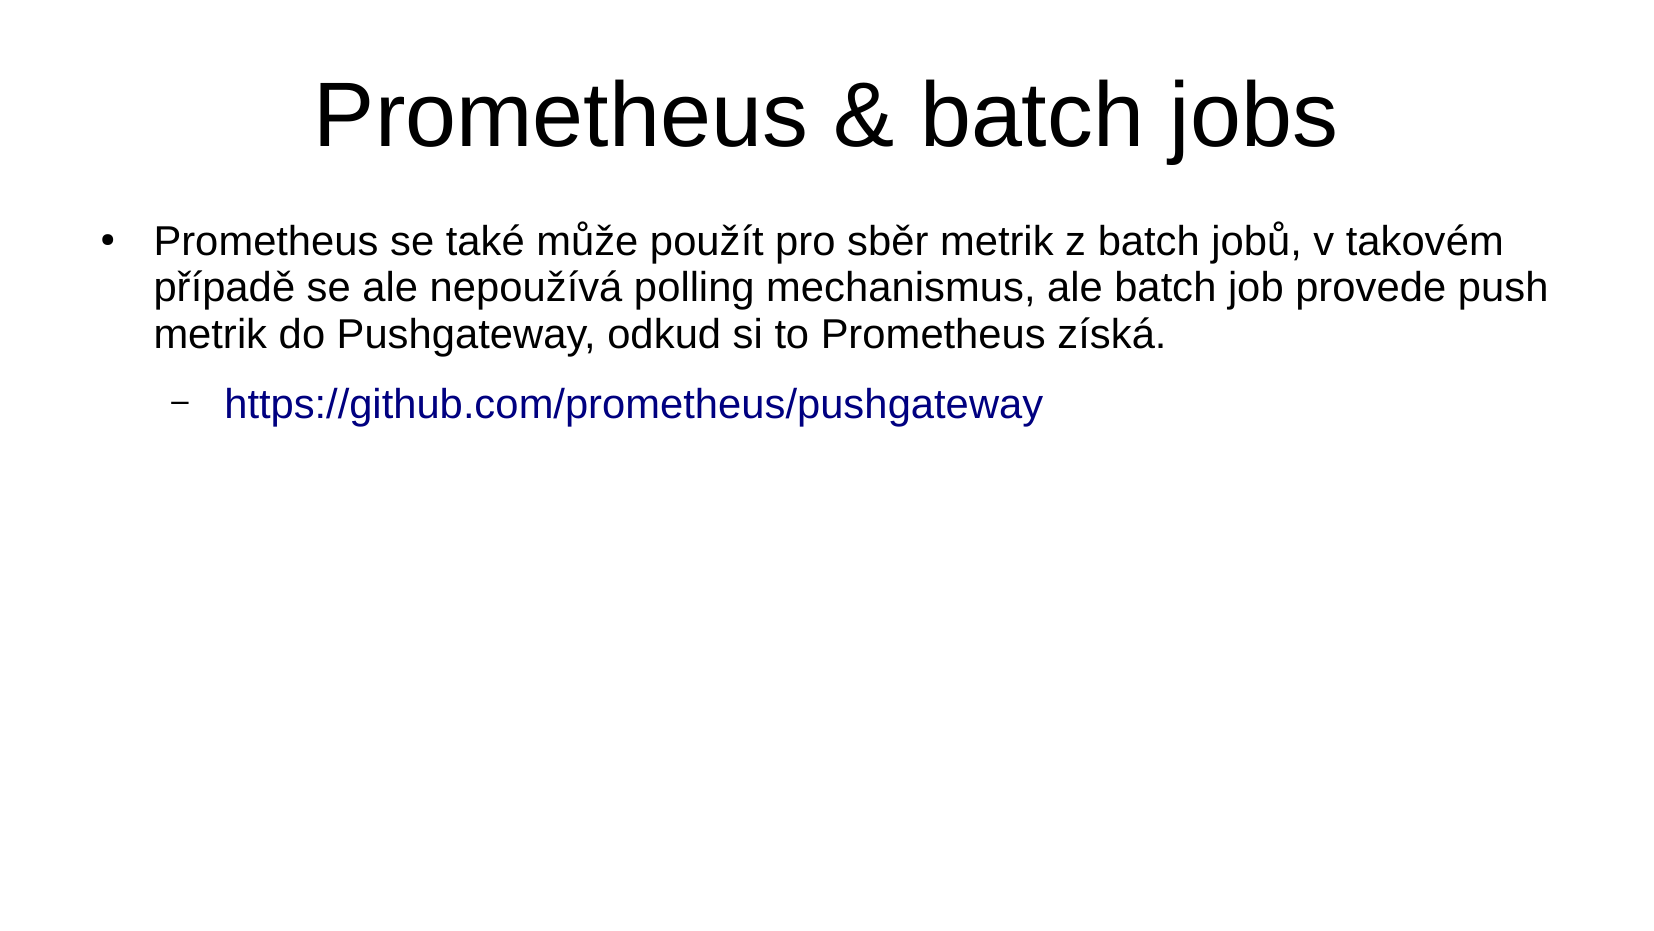

# Prometheus & batch jobs
Prometheus se také může použít pro sběr metrik z batch jobů, v takovém případě se ale nepoužívá polling mechanismus, ale batch job provede push metrik do Pushgateway, odkud si to Prometheus získá.
https://github.com/prometheus/pushgateway